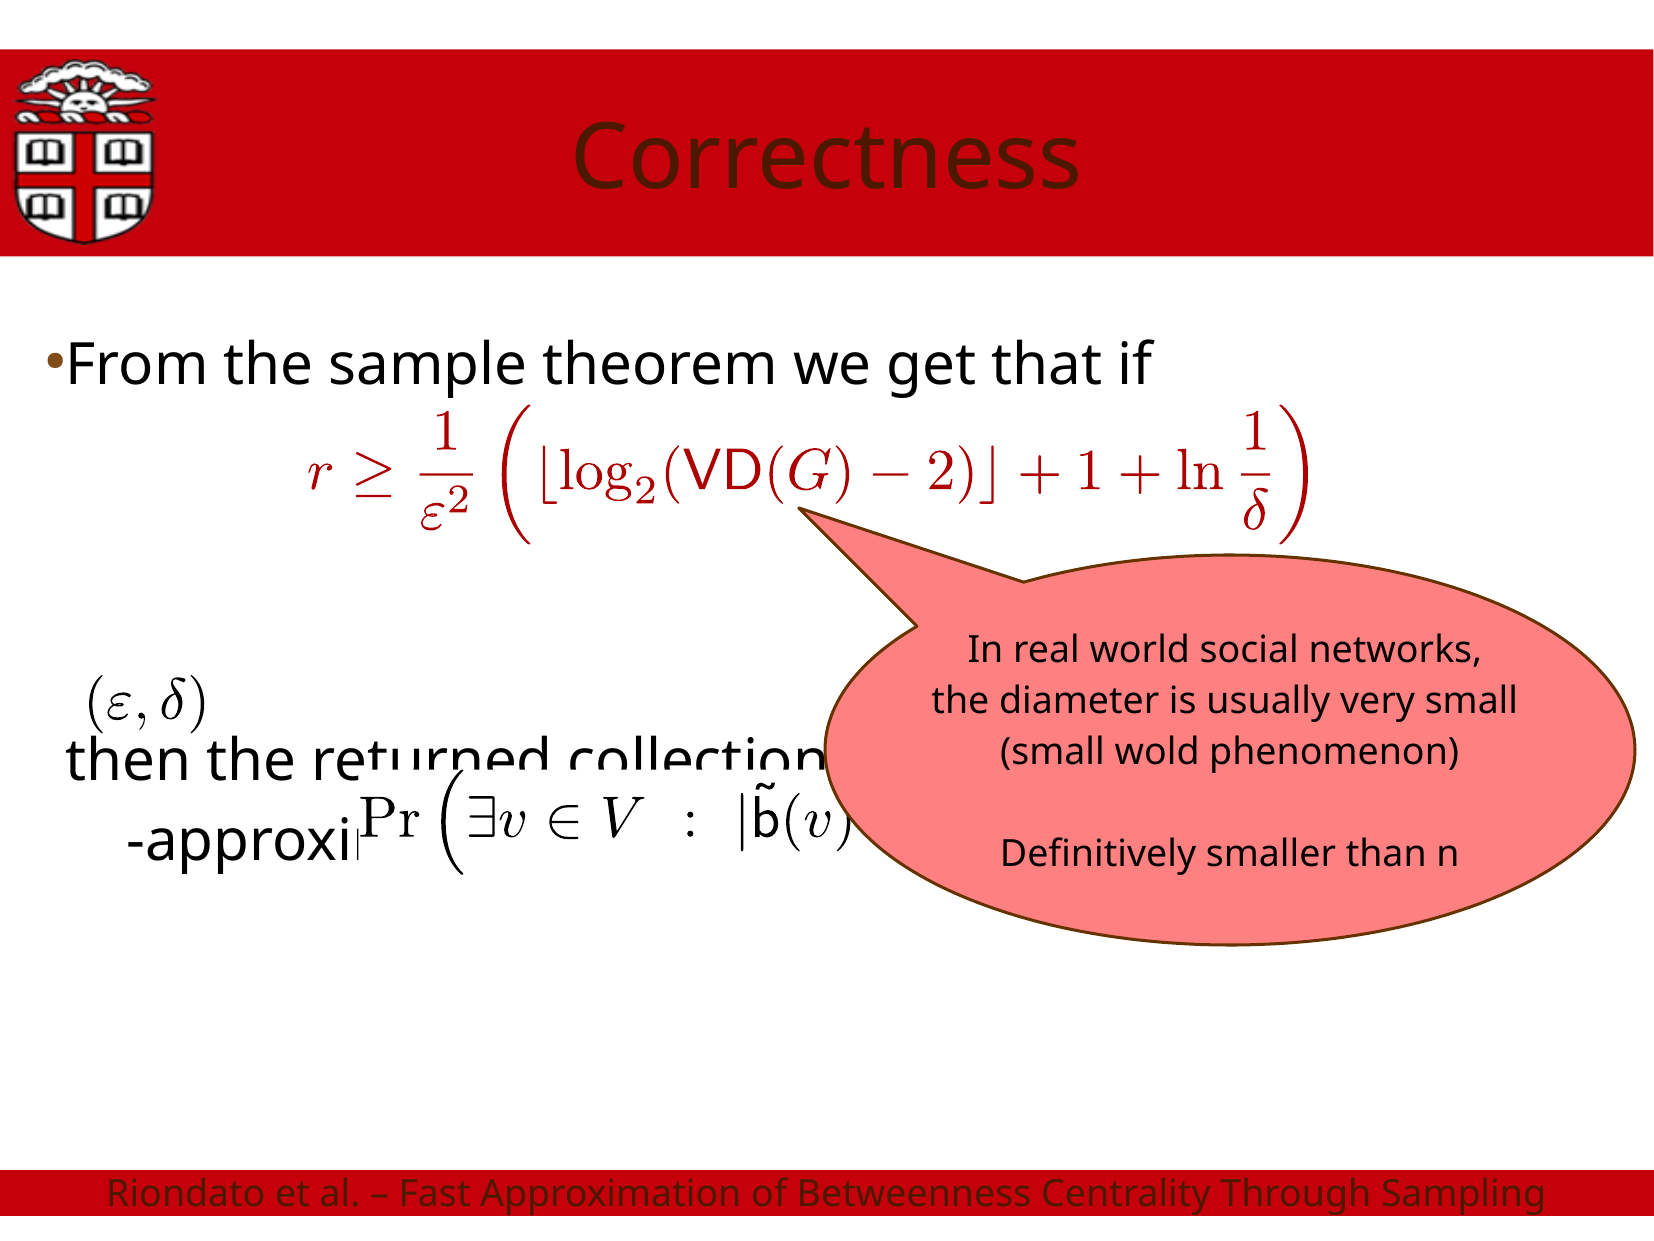

# Correctness
From the sample theorem we get that if
then the returned collection of is an
 -approximation:
In real world social networks,
the diameter is usually very small
(small wold phenomenon)
Definitively smaller than n
Riondato et al. – Fast Approximation of Betweenness Centrality Through Sampling